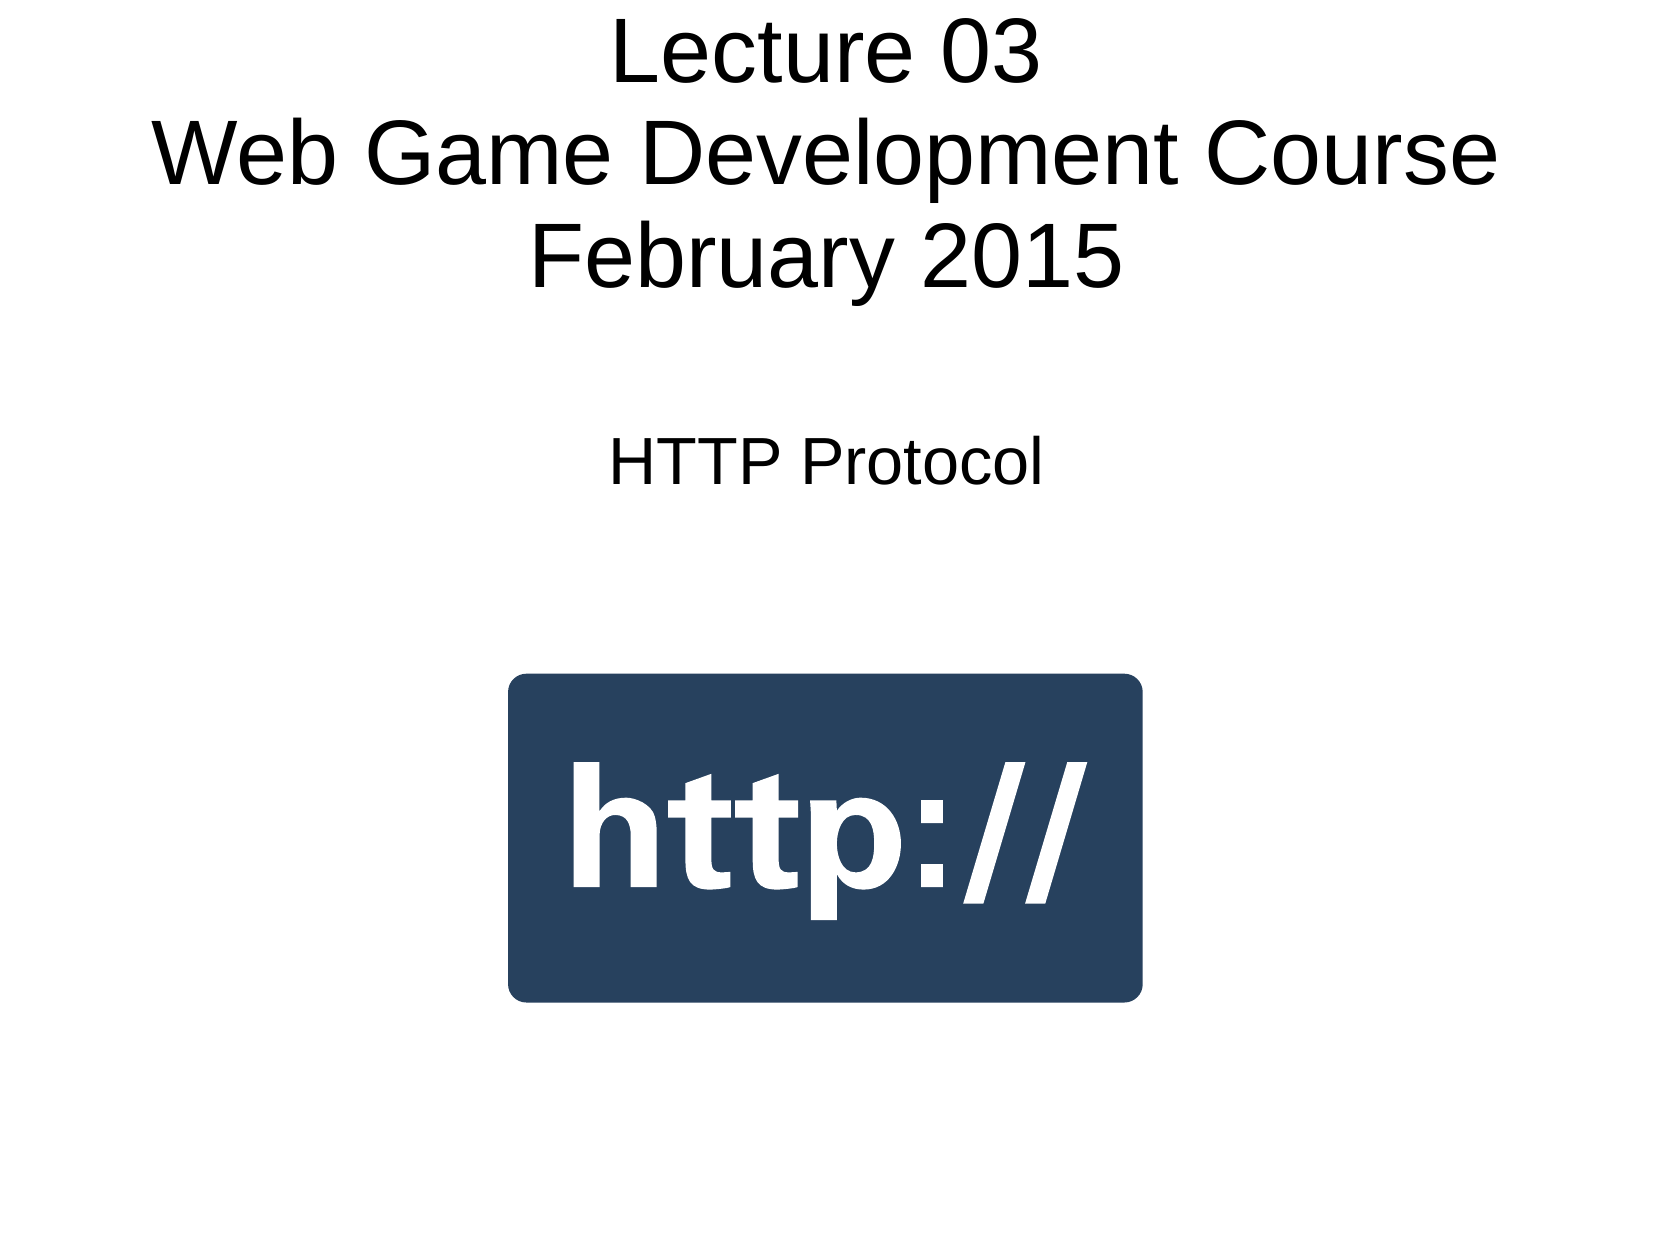

# Lecture 03 Web Game Development Course February 2015
HTTP Protocol